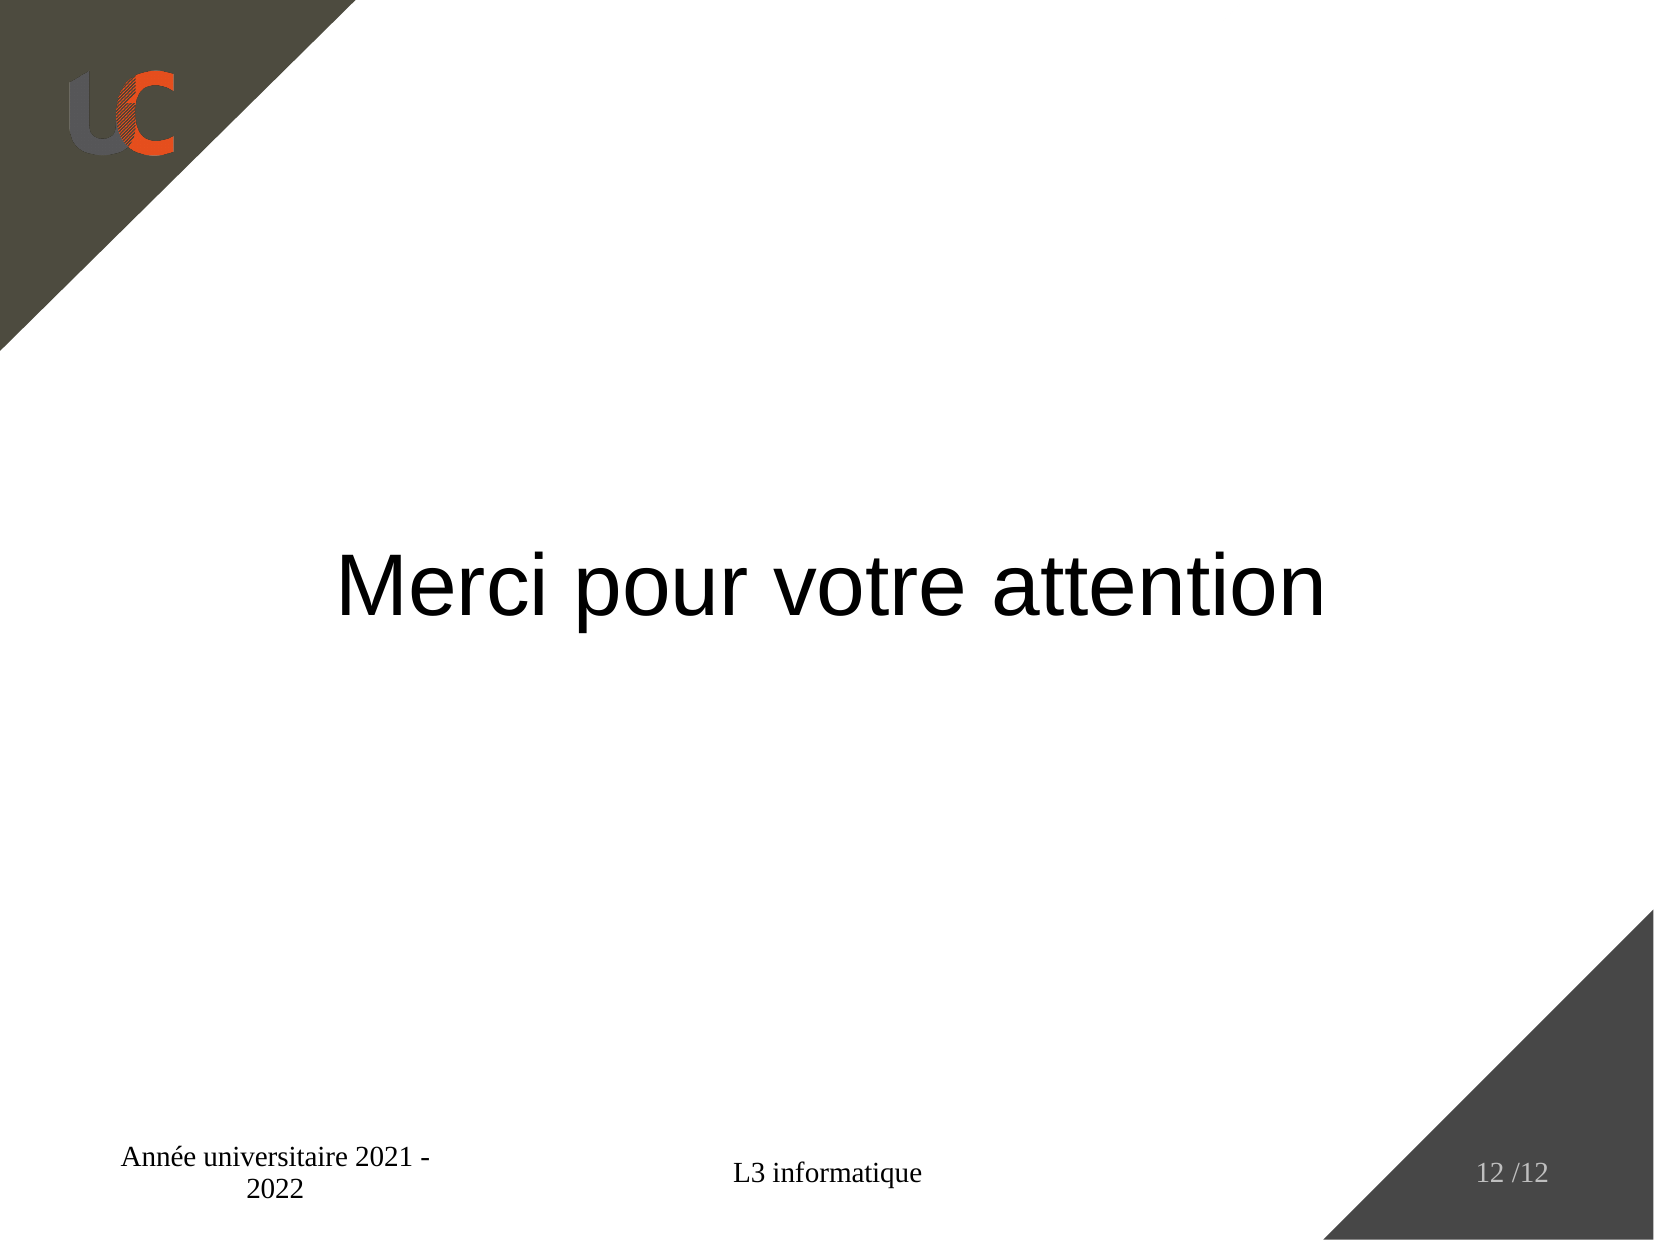

Merci pour votre attention
Année universitaire 2021 - 2022
L3 informatique